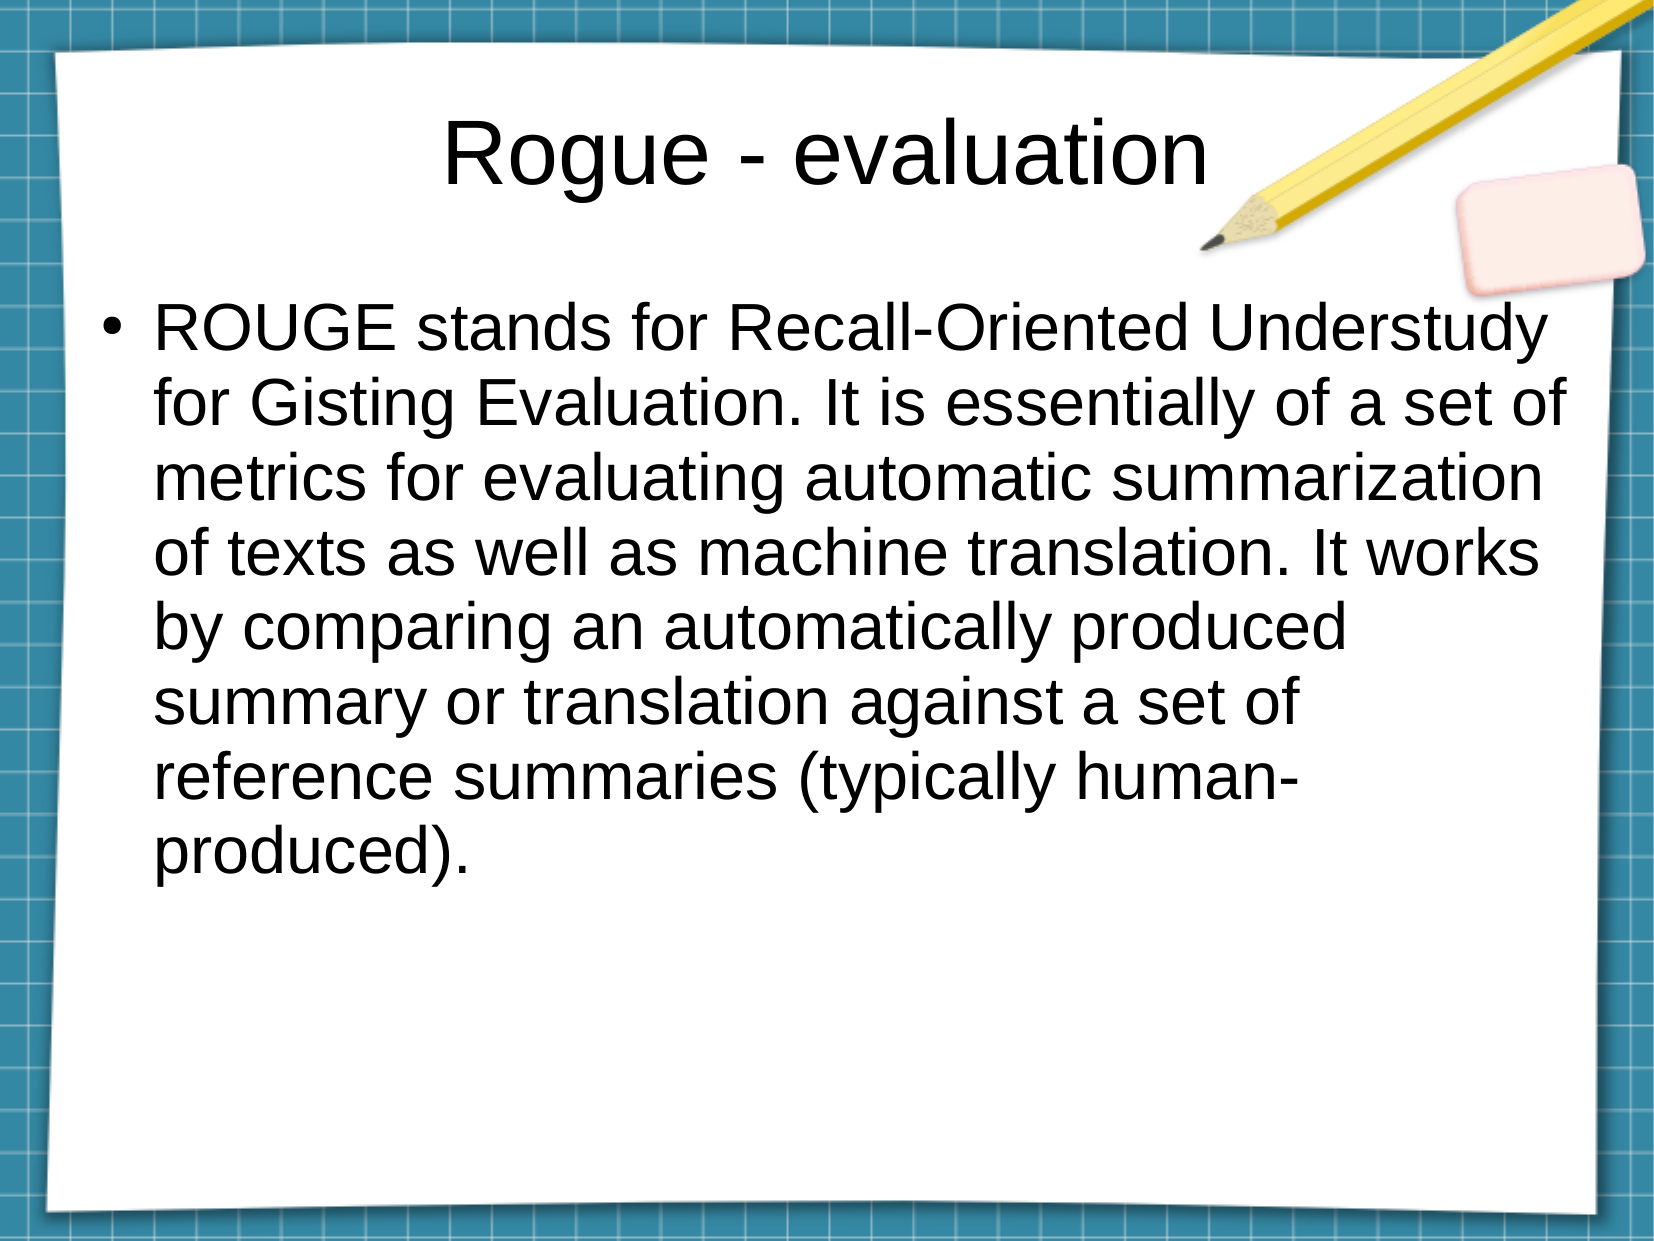

# Rogue - evaluation
ROUGE stands for Recall-Oriented Understudy for Gisting Evaluation. It is essentially of a set of metrics for evaluating automatic summarization of texts as well as machine translation. It works by comparing an automatically produced summary or translation against a set of reference summaries (typically human-produced).